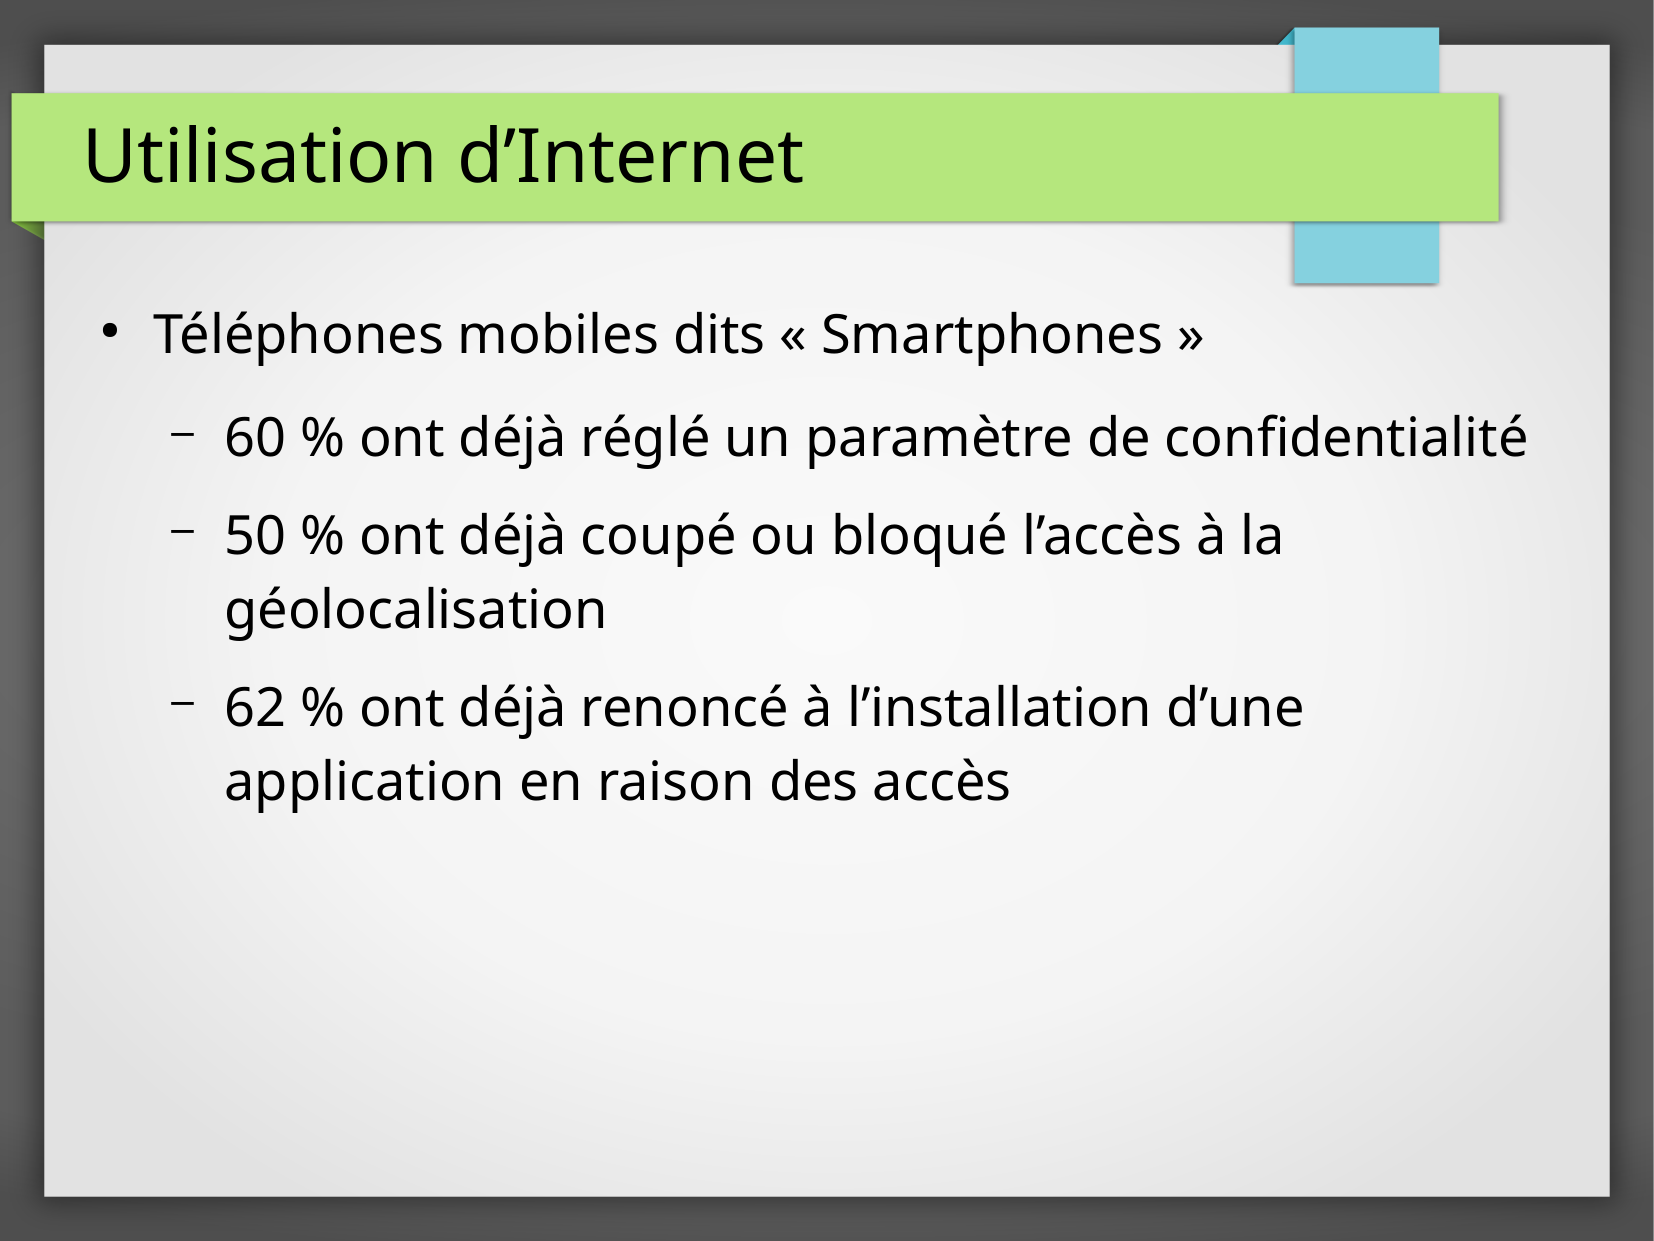

# Utilisation d’Internet
Téléphones mobiles dits « Smartphones »
60 % ont déjà réglé un paramètre de confidentialité
50 % ont déjà coupé ou bloqué l’accès à la géolocalisation
62 % ont déjà renoncé à l’installation d’une application en raison des accès